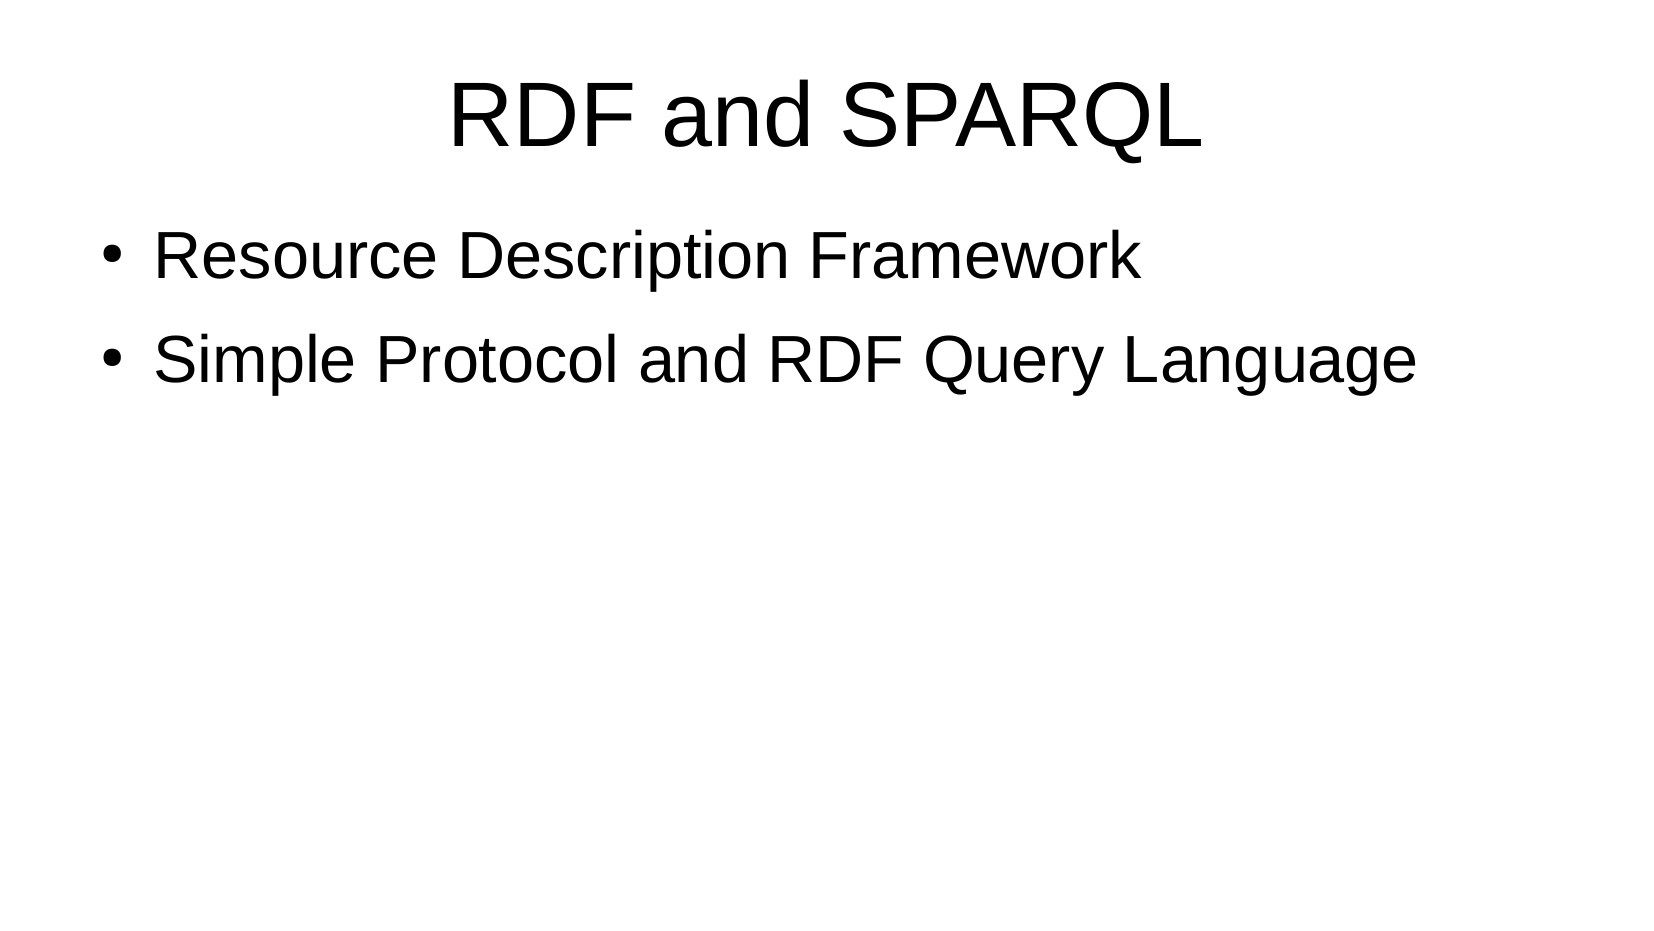

# RDF and SPARQL
Resource Description Framework
Simple Protocol and RDF Query Language